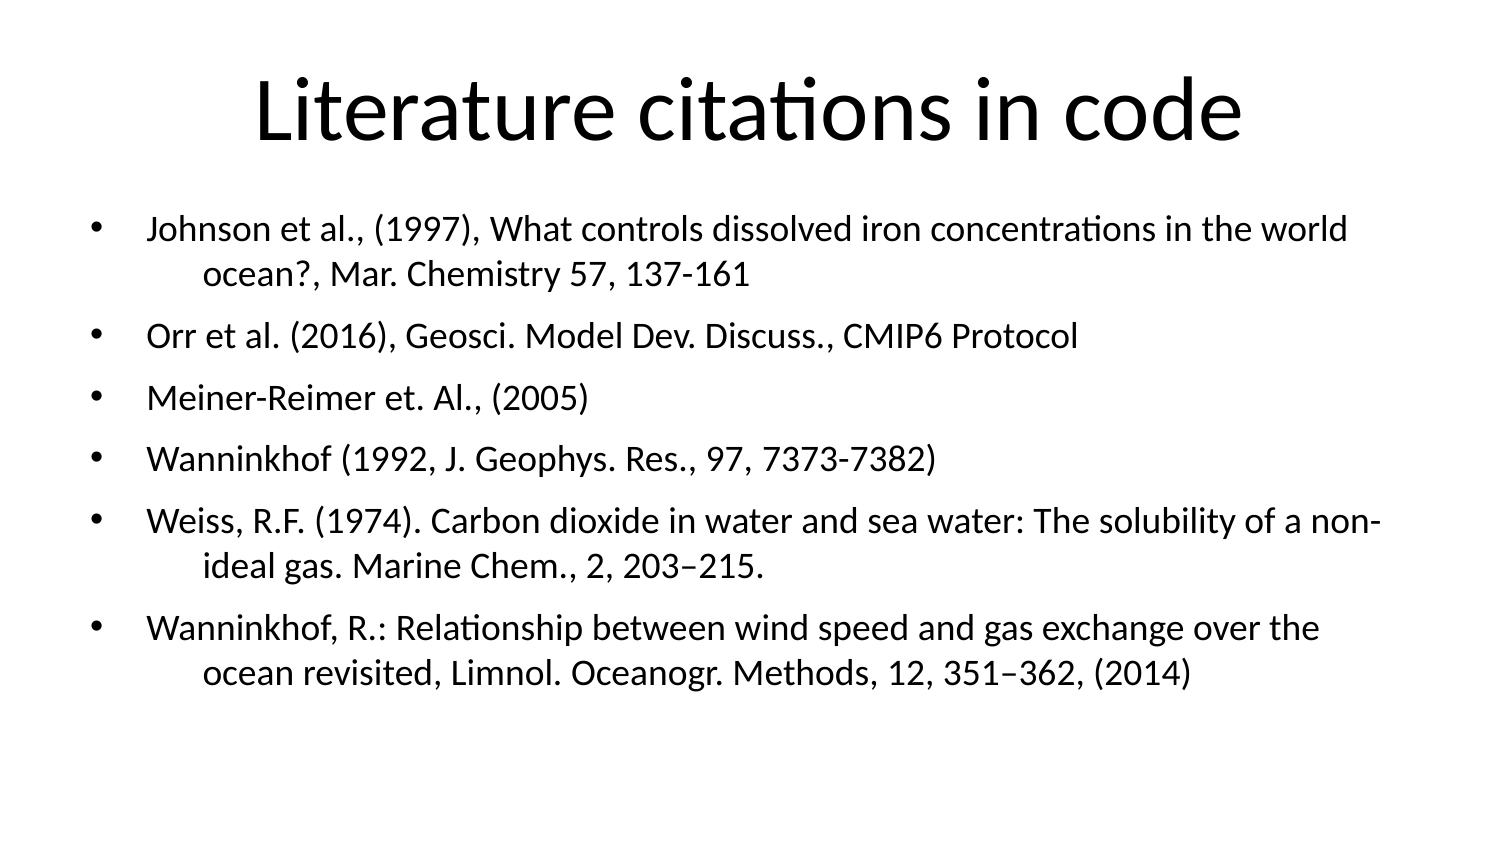

# Literature citations in code
Johnson et al., (1997), What controls dissolved iron concentrations in the world ocean?, Mar. Chemistry 57, 137-161
Orr et al. (2016), Geosci. Model Dev. Discuss., CMIP6 Protocol
Meiner-Reimer et. Al., (2005)
Wanninkhof (1992, J. Geophys. Res., 97, 7373-7382)
Weiss, R.F. (1974). Carbon dioxide in water and sea water: The solubility of a non-ideal gas. Marine Chem., 2, 203–215.
Wanninkhof, R.: Relationship between wind speed and gas exchange over the ocean revisited, Limnol. Oceanogr. Methods, 12, 351–362, (2014)